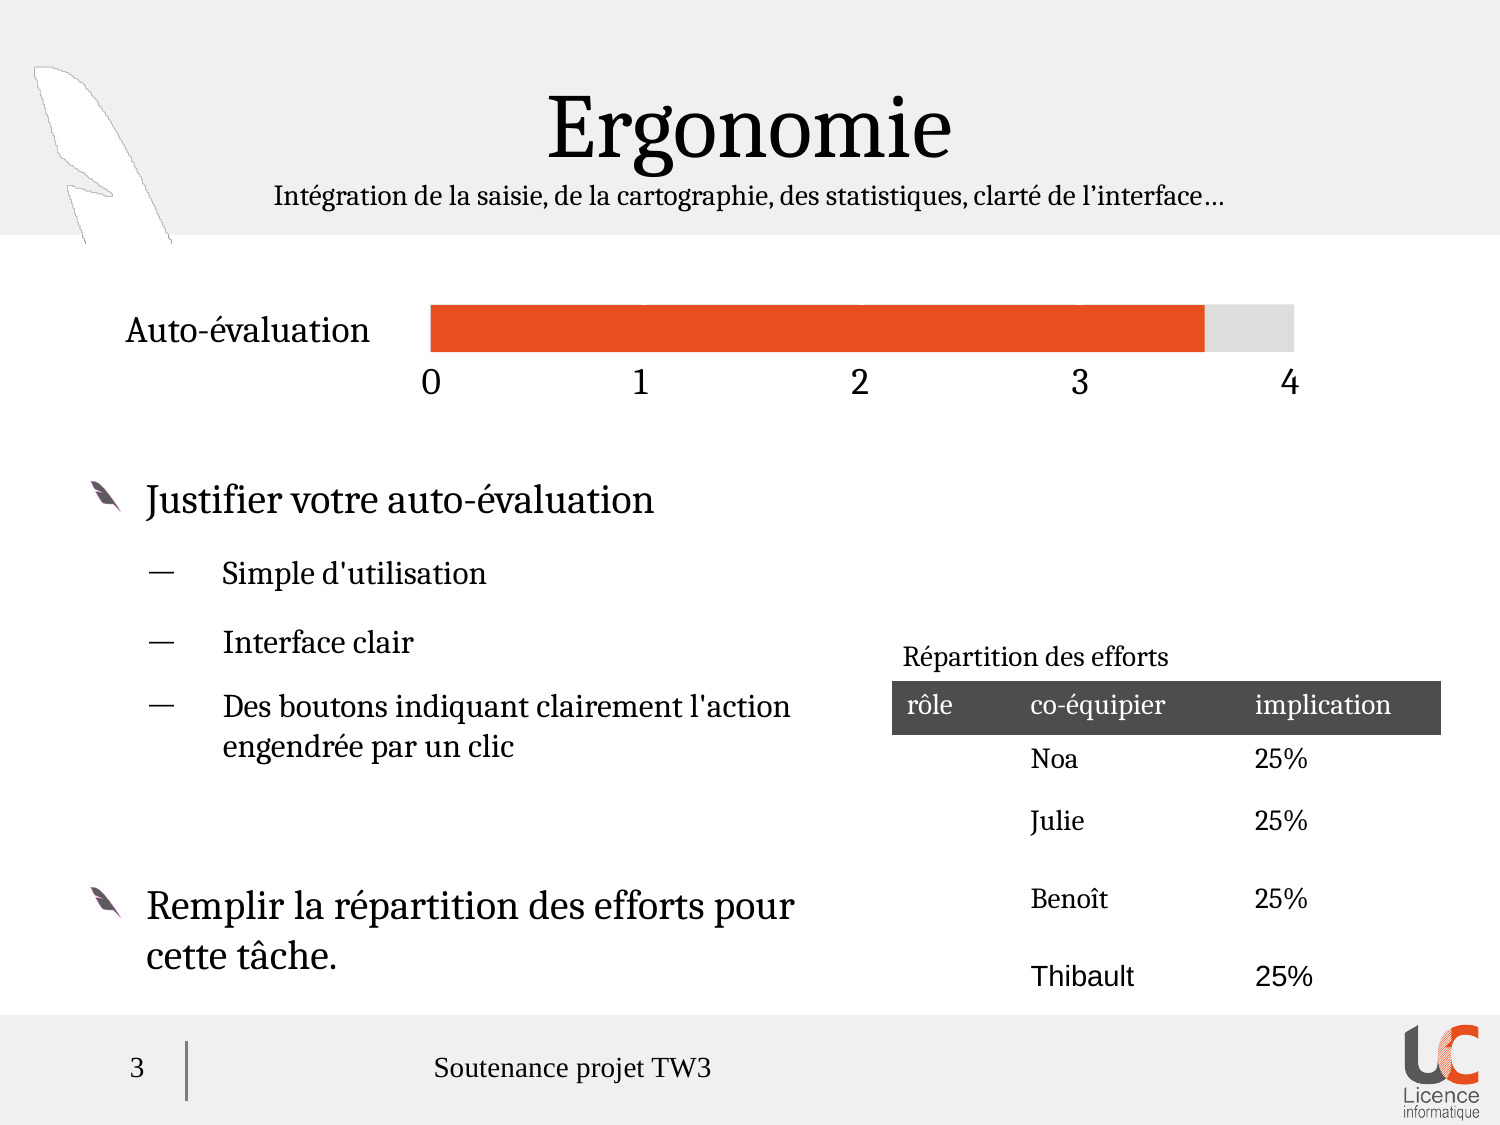

Ergonomie
Intégration de la saisie, de la cartographie, des statistiques, clarté de l’interface…
# Justifier votre auto-évaluation
Simple d'utilisation
Interface clair
Des boutons indiquant clairement l'action engendrée par un clic
Remplir la répartition des efforts pour cette tâche.
Répartition des efforts
| rôle | co-équipier | implication |
| --- | --- | --- |
| | Noa | 25% |
| | Julie | 25% |
| | Benoît | 25% |
| | Thibault | 25% |
Soutenance projet TW3